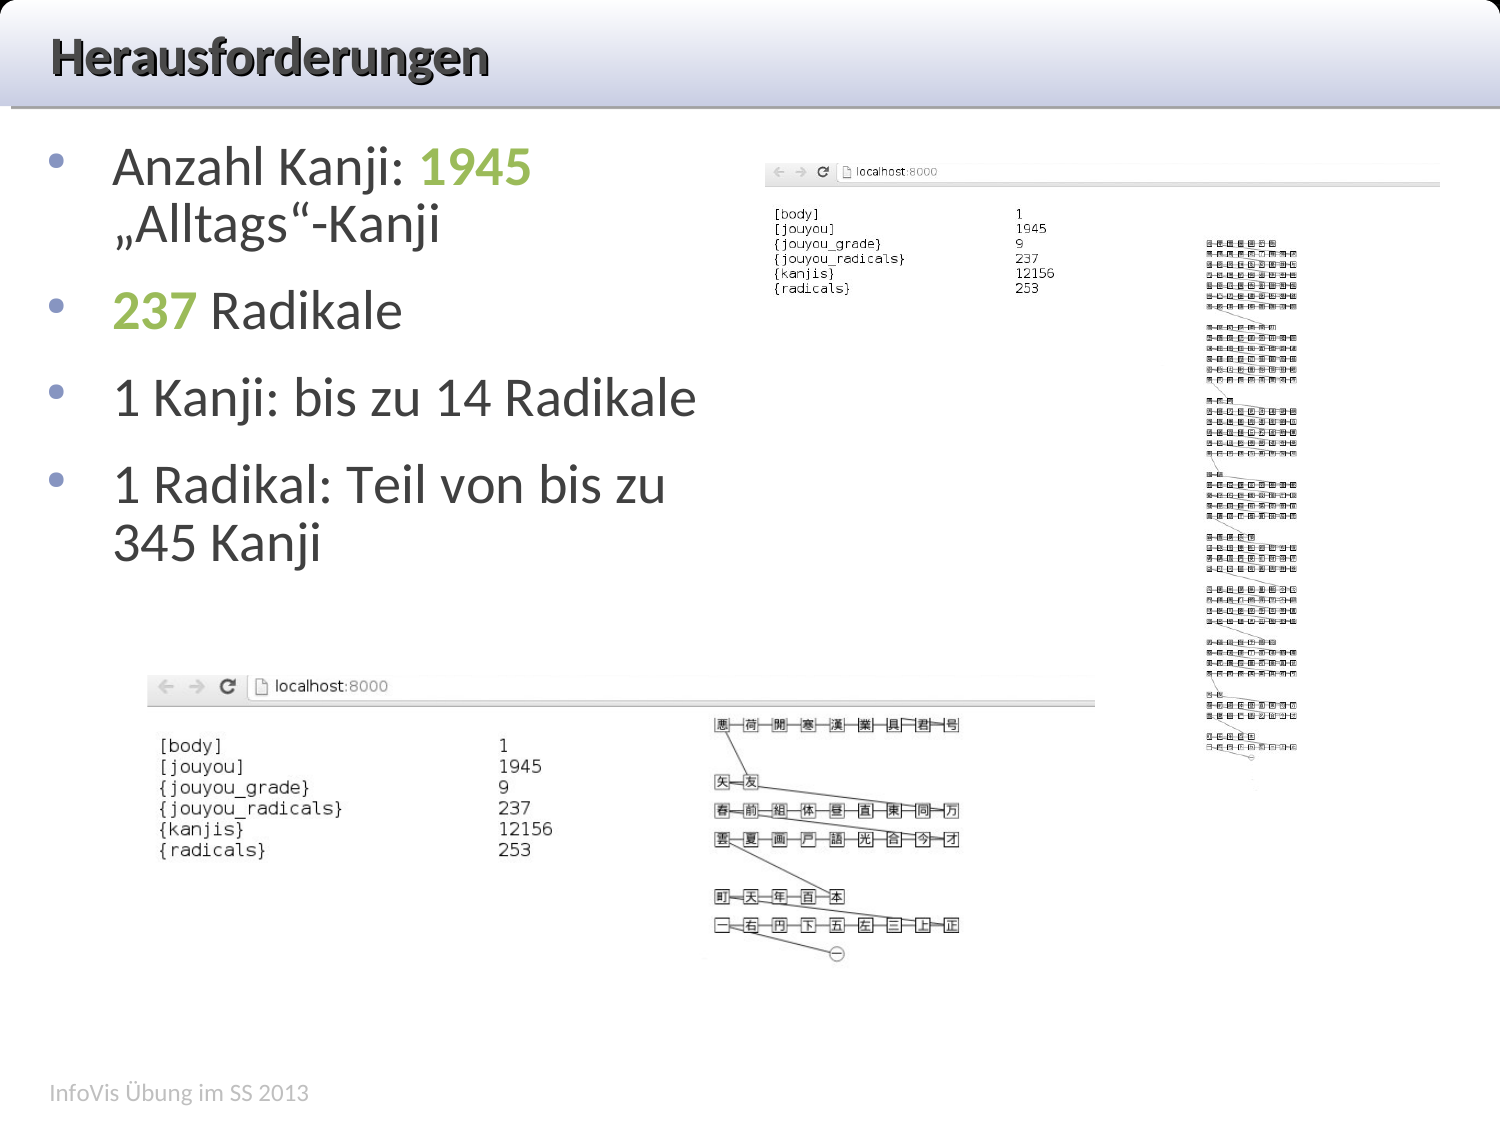

Herausforderungen
Anzahl Kanji: 1945 „Alltags“-Kanji
237 Radikale
1 Kanji: bis zu 14 Radikale
1 Radikal: Teil von bis zu 345 Kanji